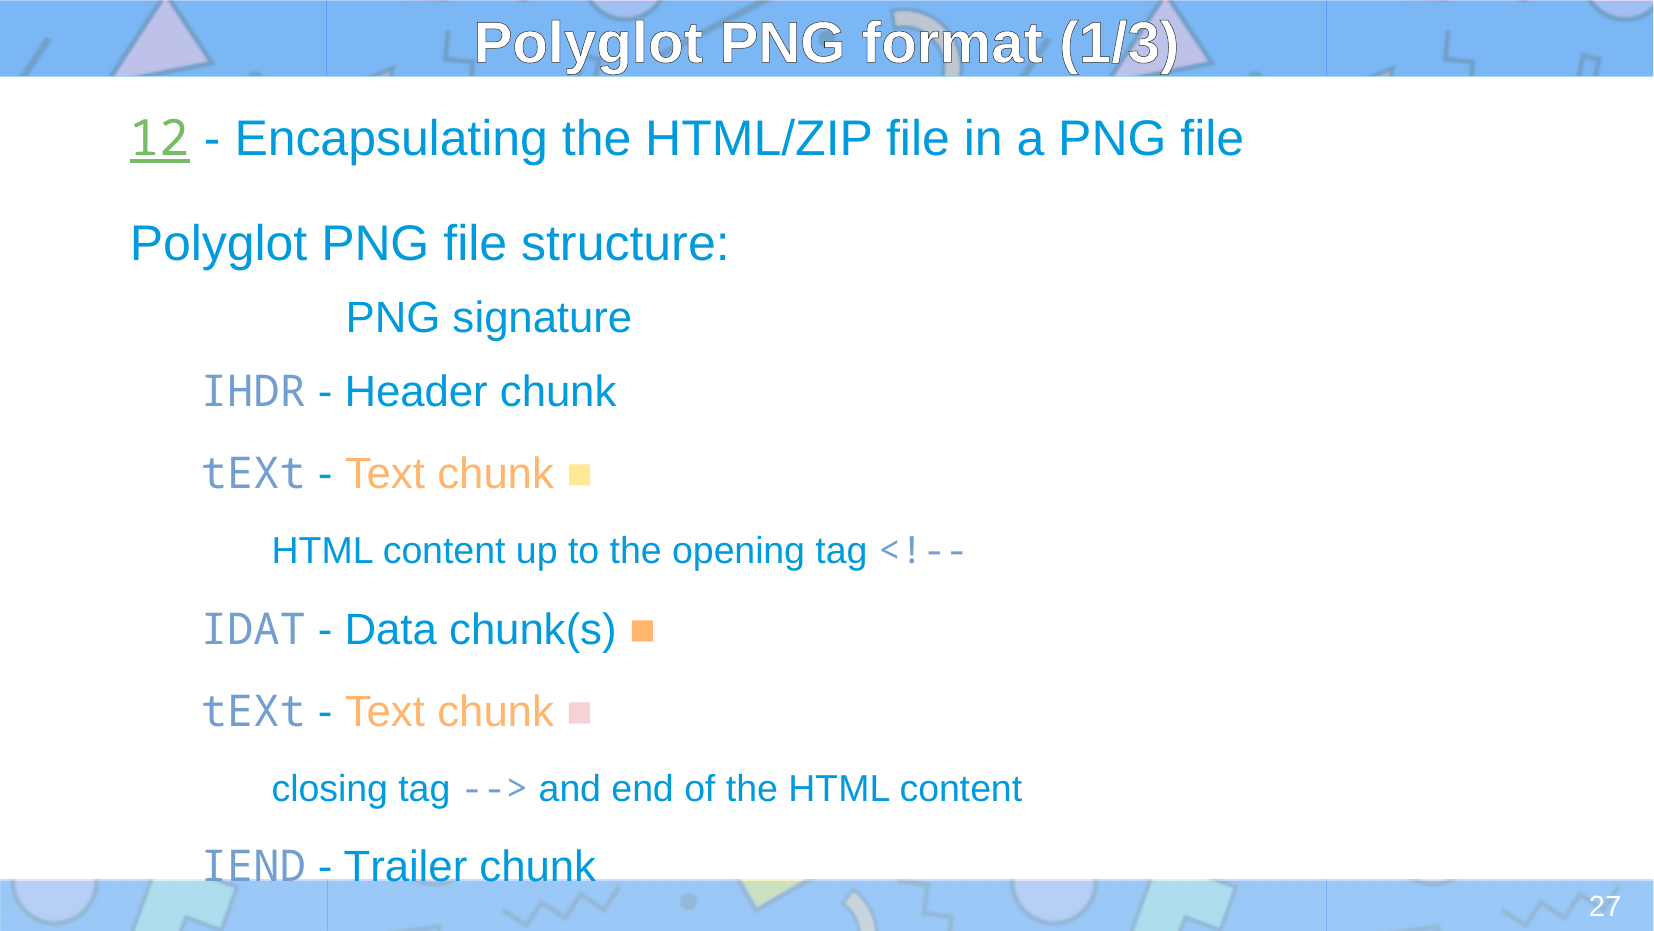

# Polyglot PNG format (1/3)
12 - Encapsulating the HTML/ZIP file in a PNG file
Polyglot PNG file structure:
PNG signature
IHDR - Header chunk
tEXt - Text chunk ■
HTML content up to the opening tag <!--
IDAT - Data chunk(s) ■
tEXt - Text chunk ■
closing tag --> and end of the HTML content
IEND - Trailer chunk
27